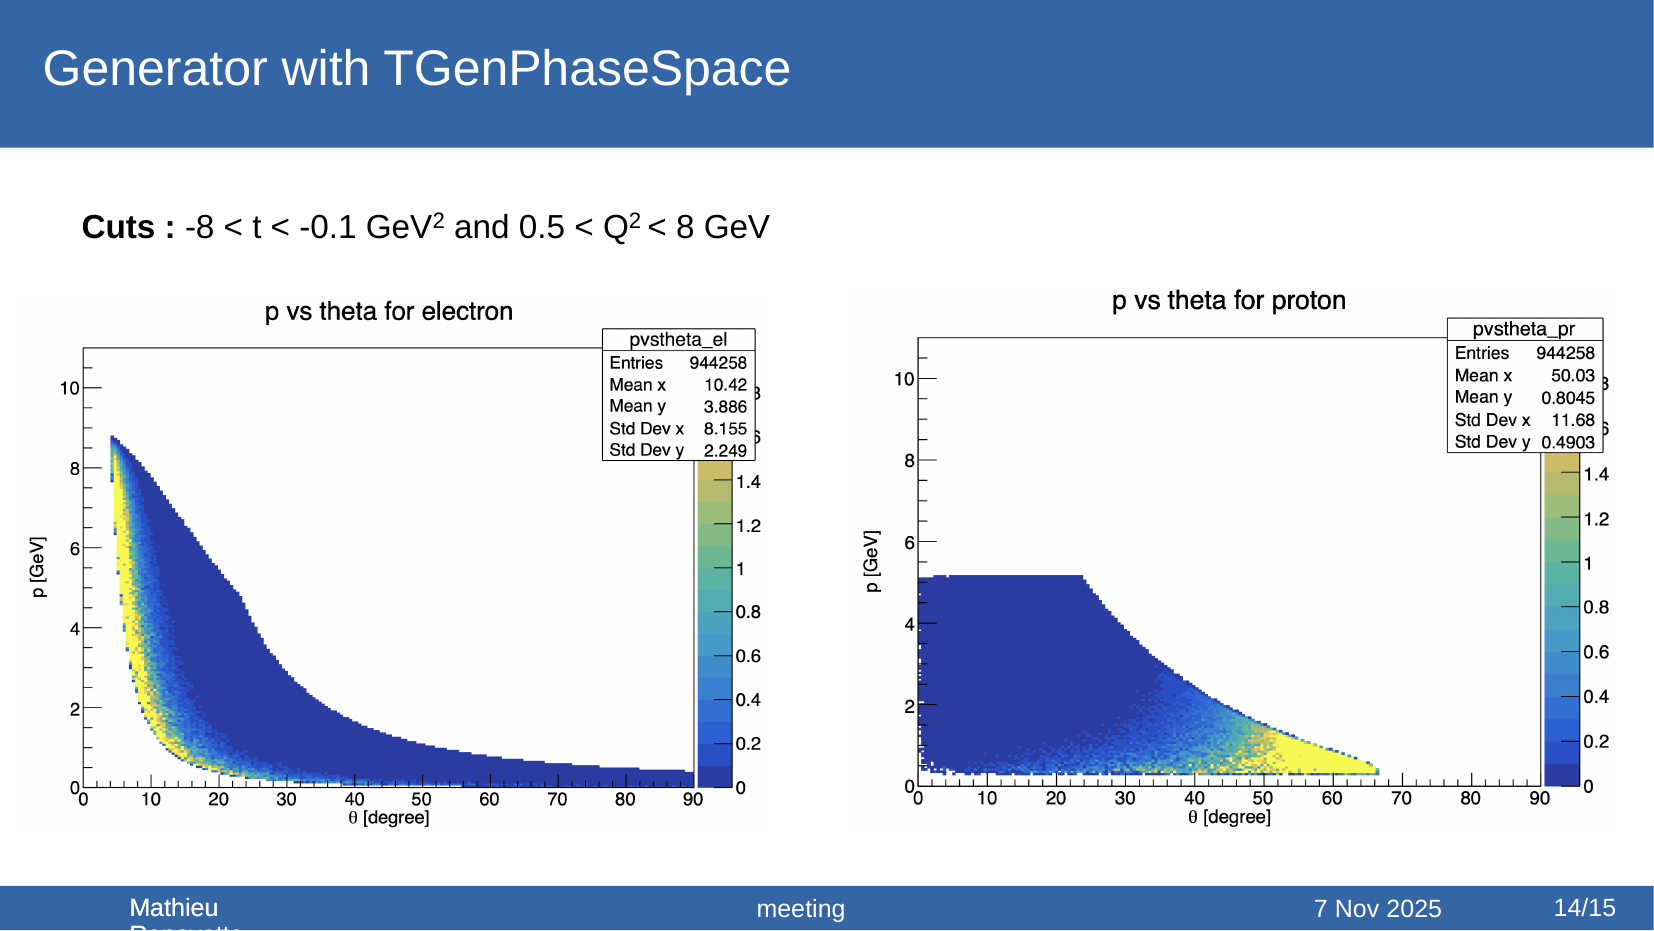

Generator with TGenPhaseSpace
Cuts : -8 < t < -0.1 GeV2 and 0.5 < Q2 < 8 GeV
Mathieu Ronayette
14/15
Mathieu Ronayette
 meeting
7 Nov 2025